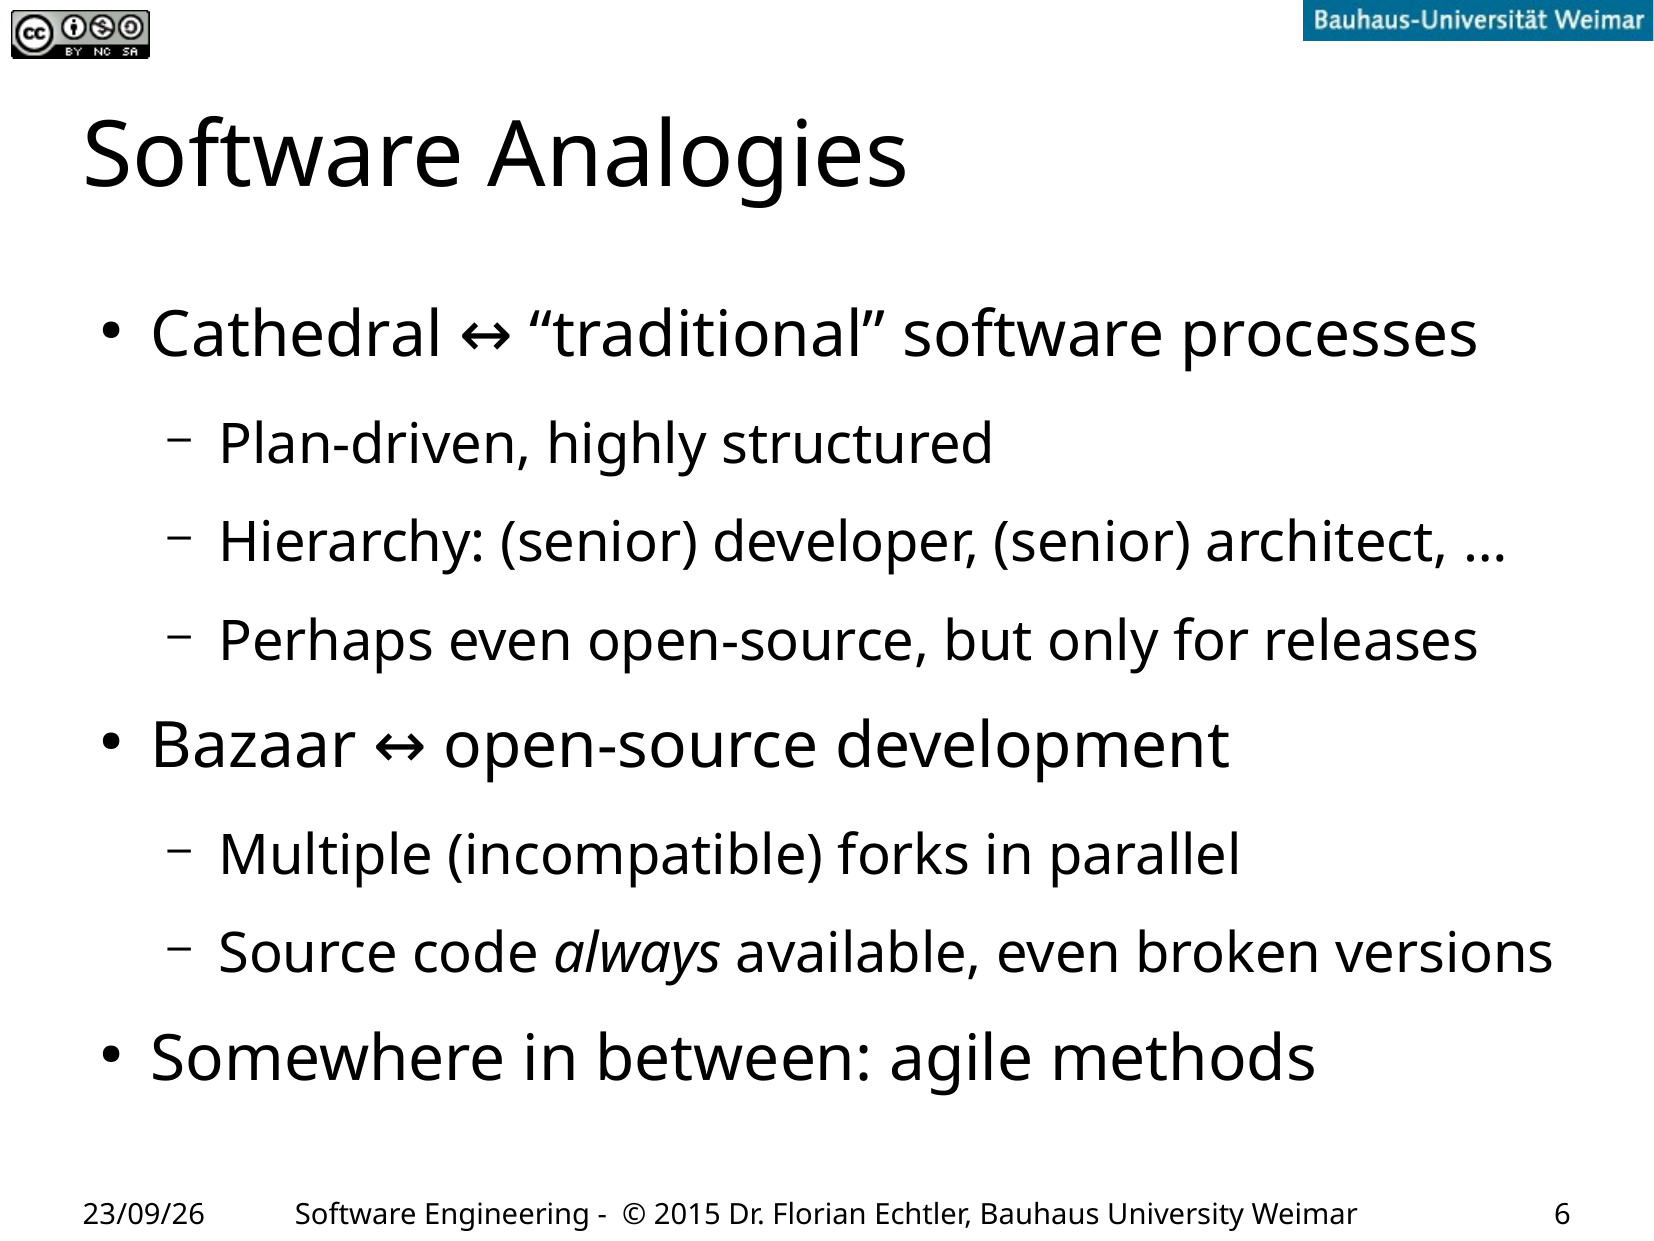

# Software Analogies
Cathedral ↔ “traditional” software processes
Plan-driven, highly structured
Hierarchy: (senior) developer, (senior) architect, …
Perhaps even open-source, but only for releases
Bazaar ↔ open-source development
Multiple (incompatible) forks in parallel
Source code always available, even broken versions
Somewhere in between: agile methods
Software Engineering - © 2015 Dr. Florian Echtler, Bauhaus University Weimar
6